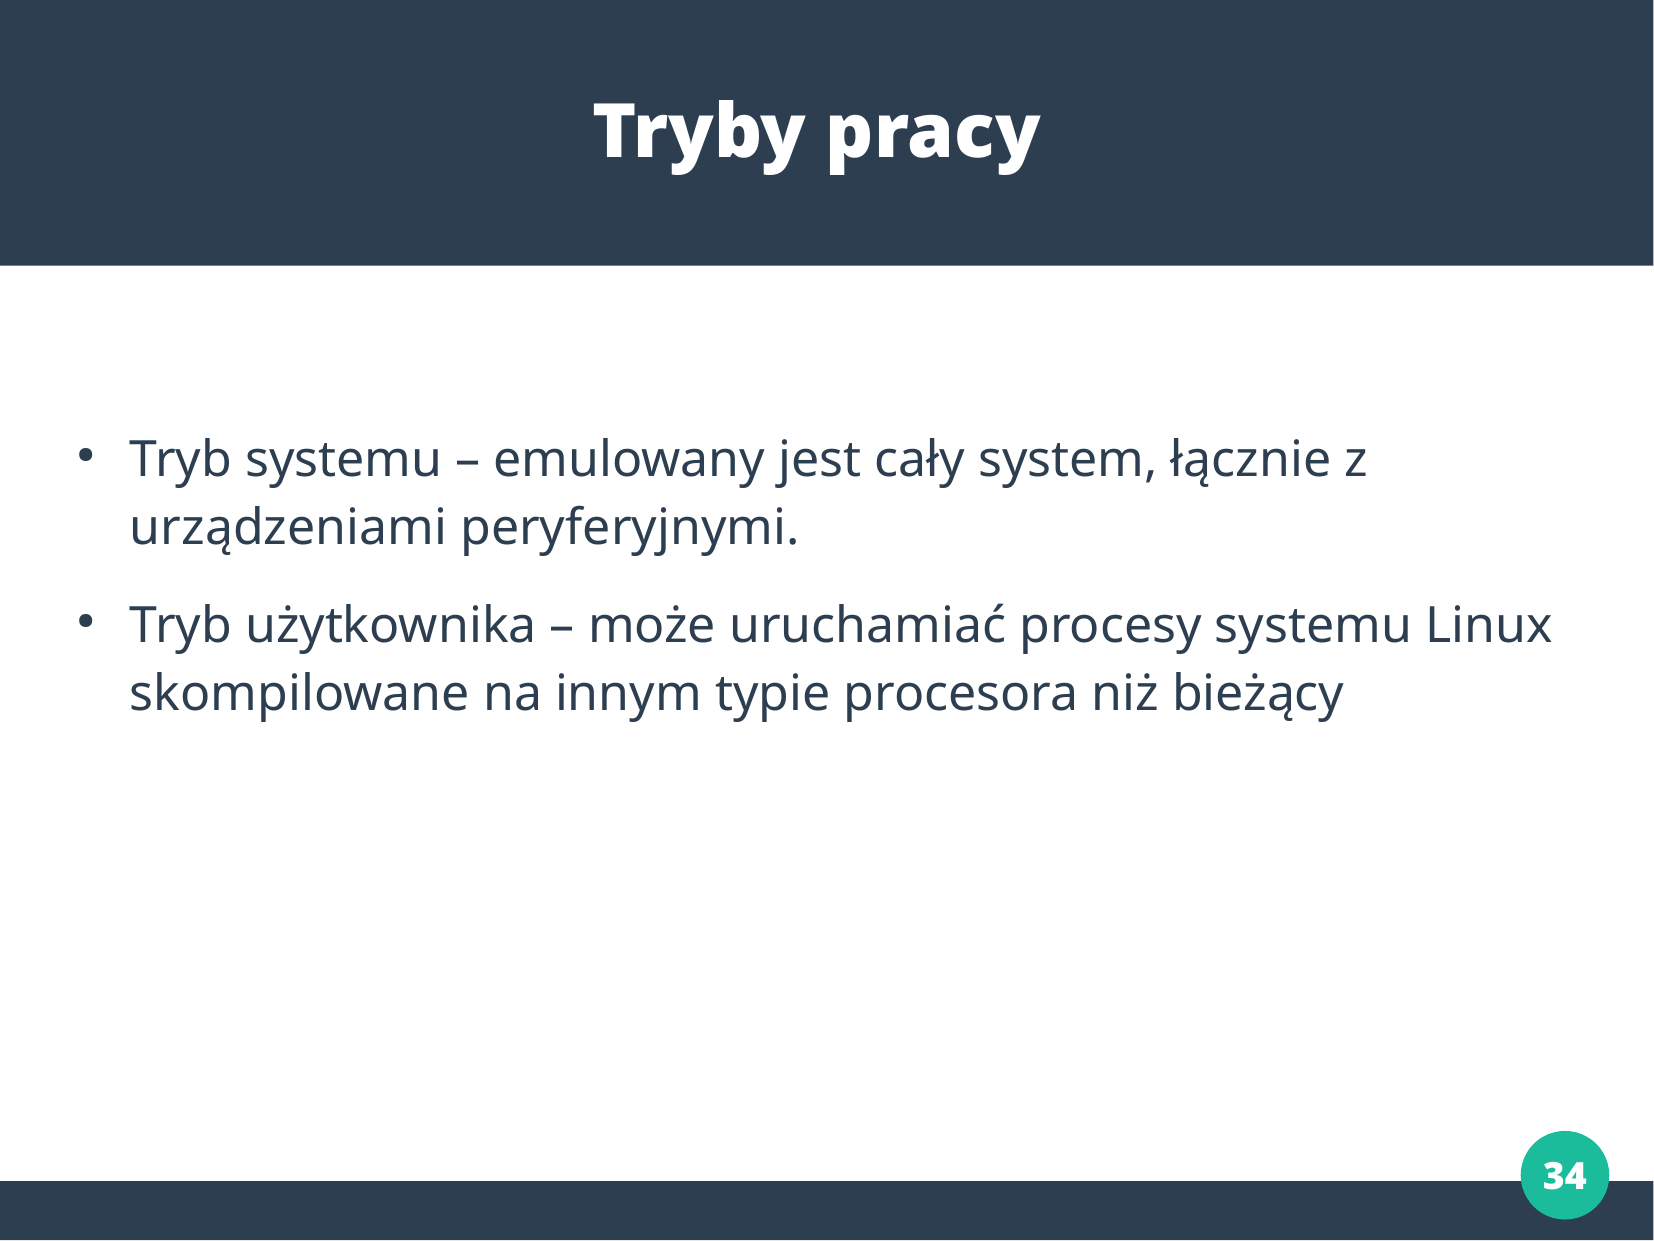

# Tryby pracy
Tryb systemu – emulowany jest cały system, łącznie z urządzeniami peryferyjnymi.
Tryb użytkownika – może uruchamiać procesy systemu Linux skompilowane na innym typie procesora niż bieżący
34